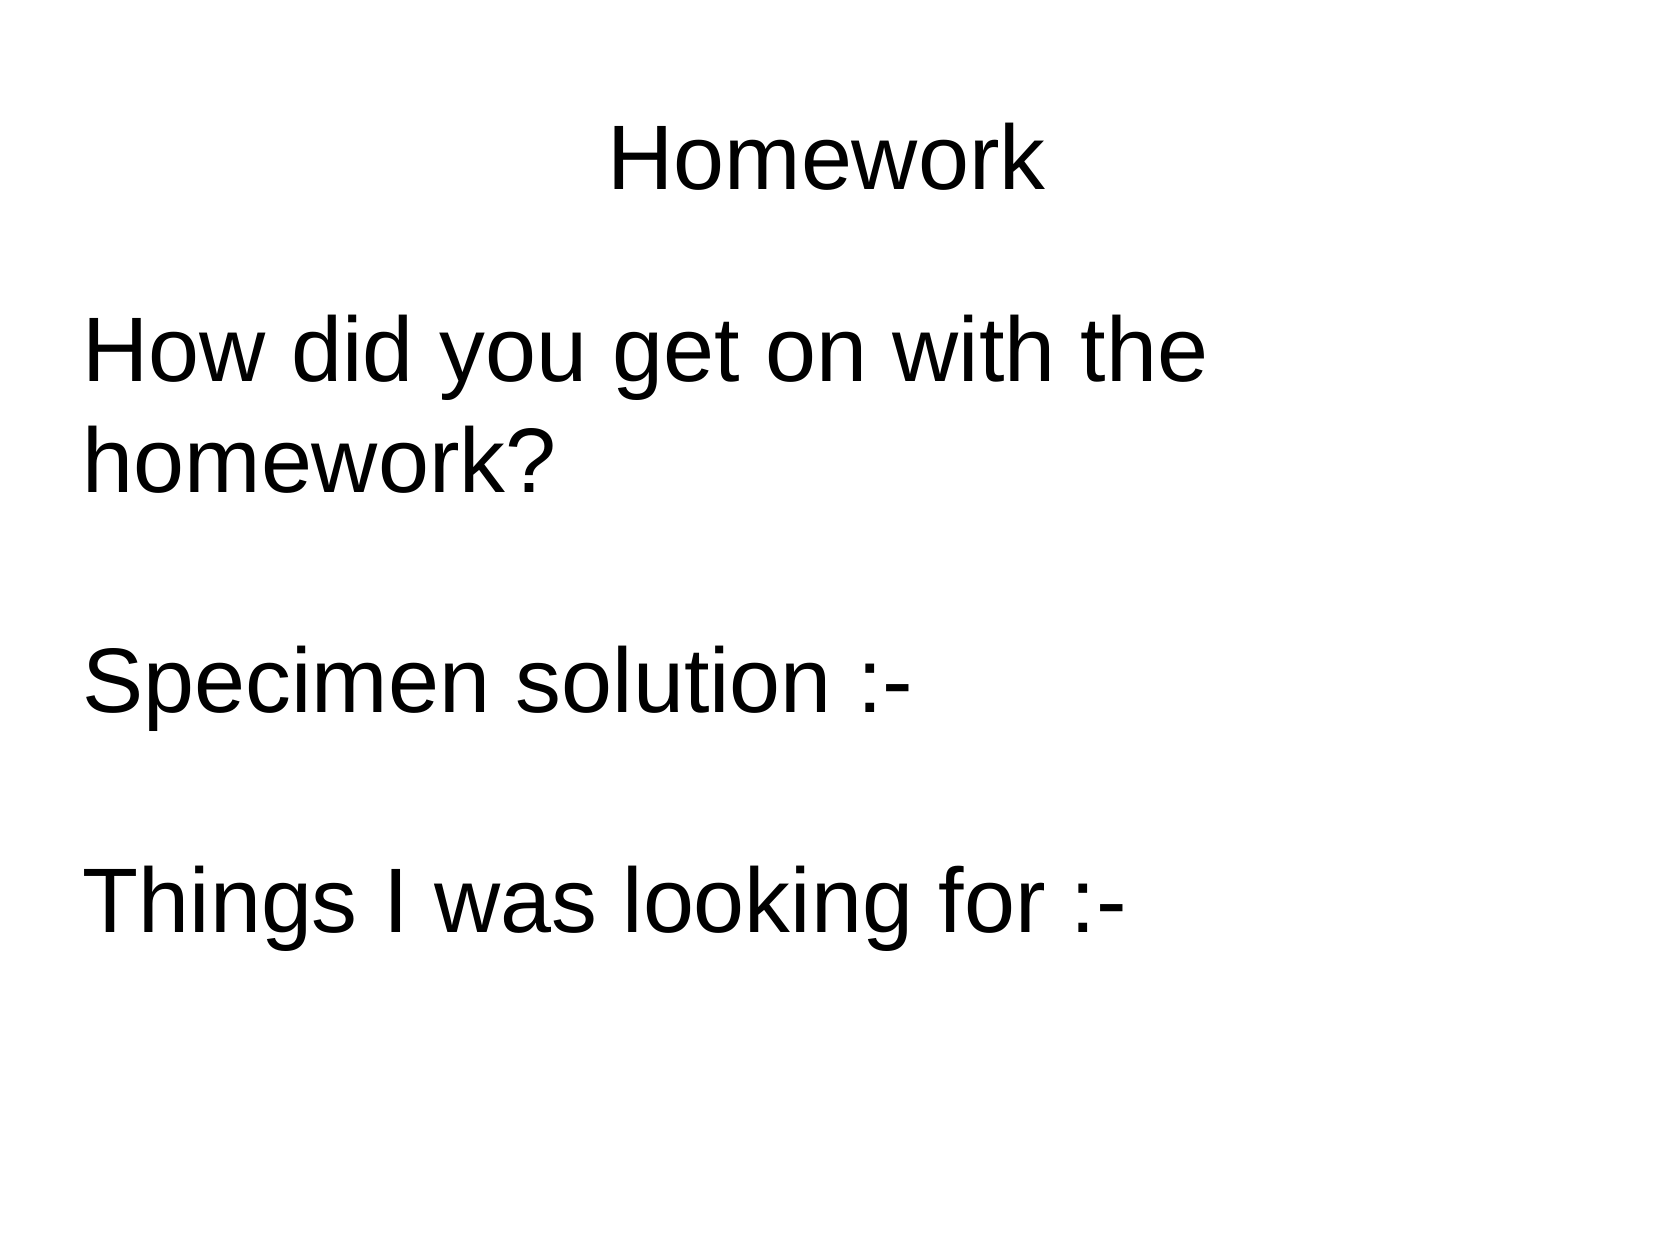

# Homework
How did you get on with the homework?
Specimen solution :-
Things I was looking for :-